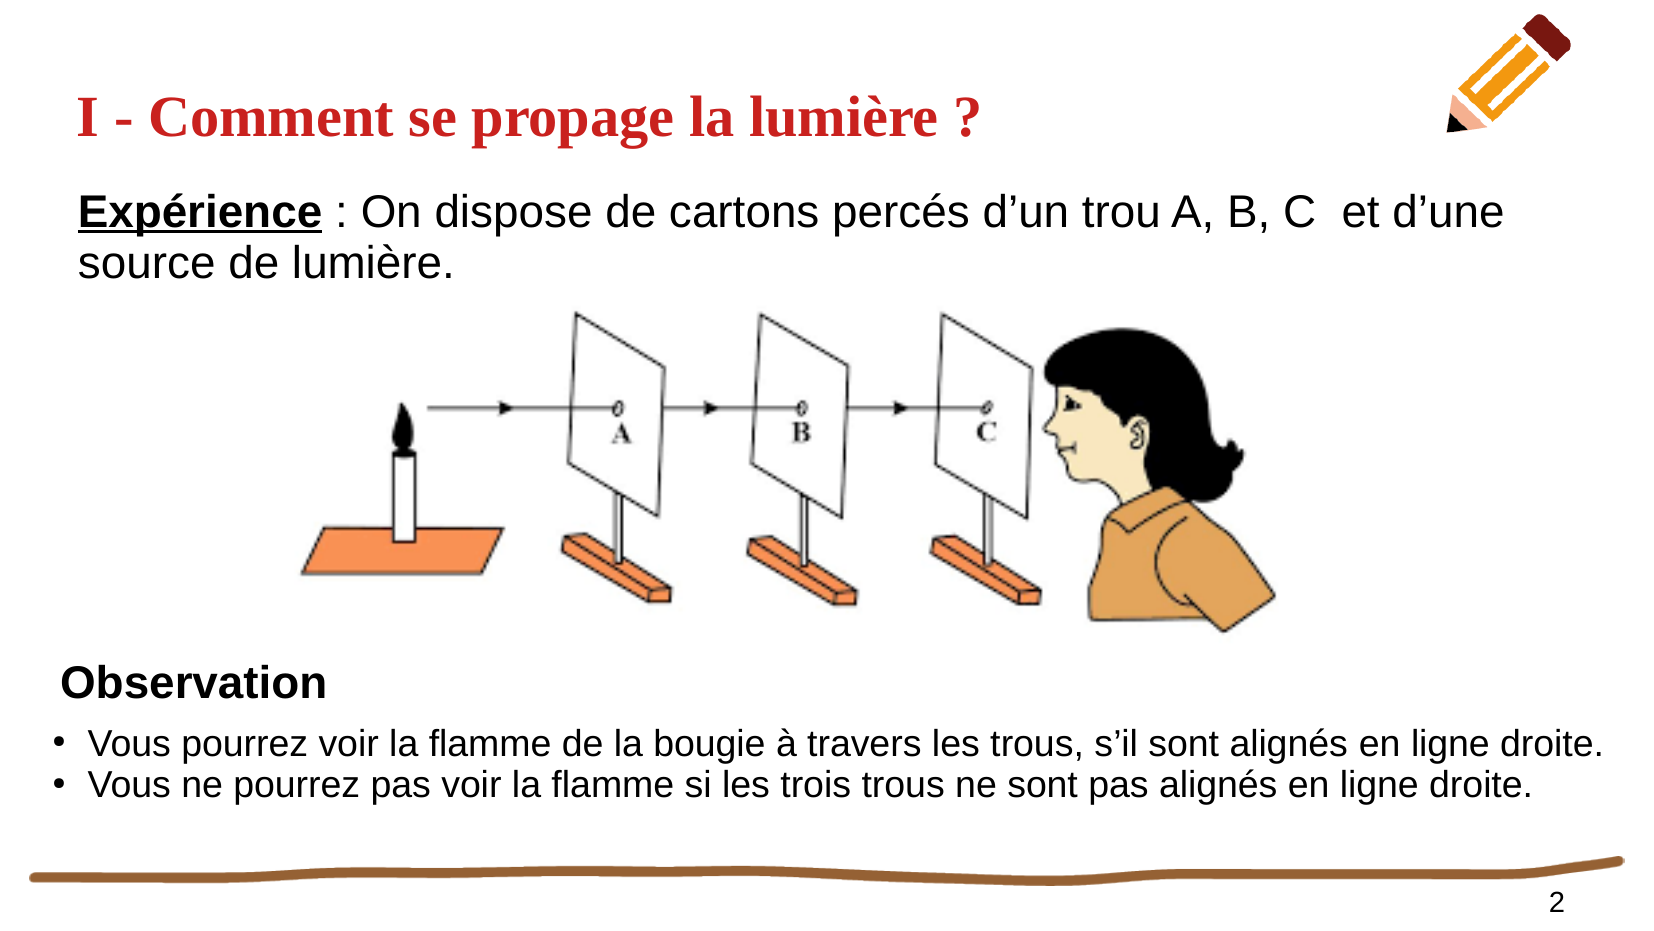

# I - Comment se propage la lumière ?
Expérience : On dispose de cartons percés d’un trou A, B, C et d’une source de lumière.
Observation
Vous pourrez voir la flamme de la bougie à travers les trous, s’il sont alignés en ligne droite.
Vous ne pourrez pas voir la flamme si les trois trous ne sont pas alignés en ligne droite.
2